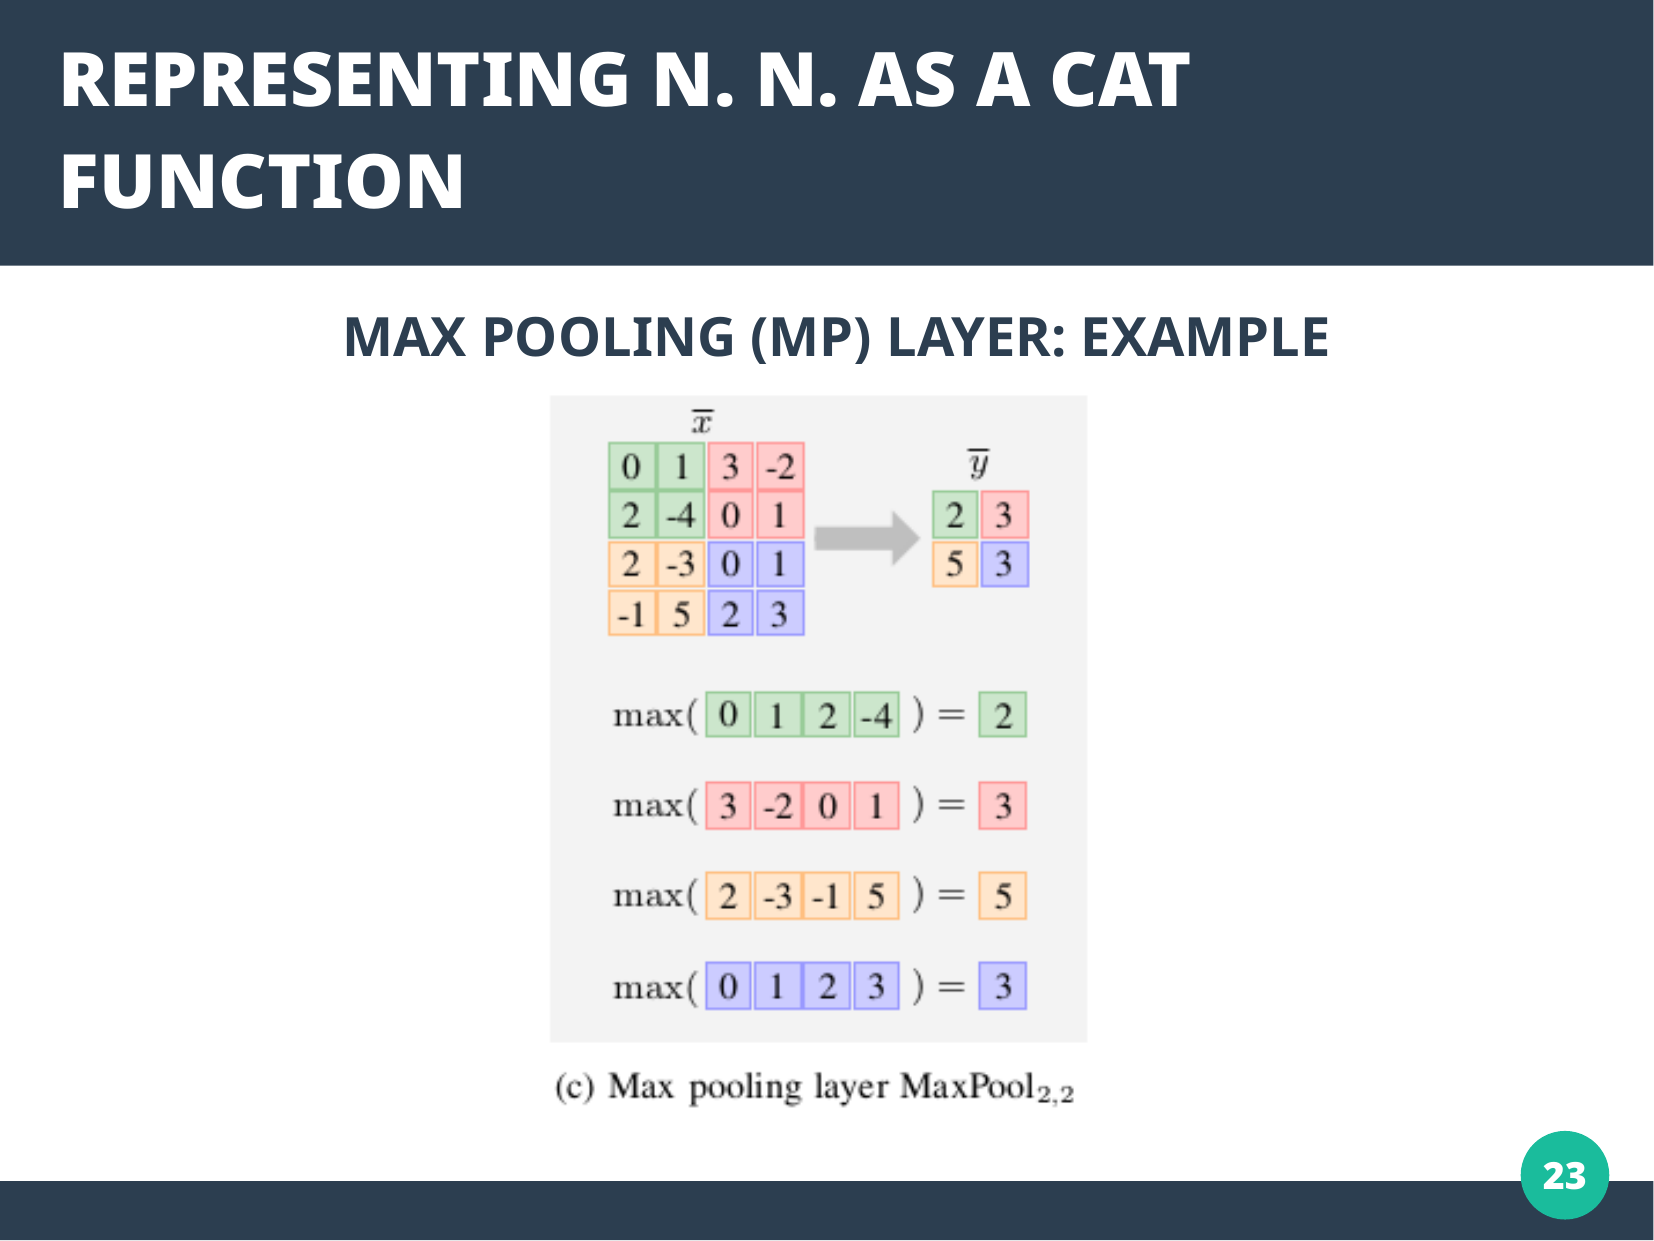

# REPRESENTING N. N. AS A CAT FUNCTION
MAX POOLING (MP) LAYER: EXAMPLE
23